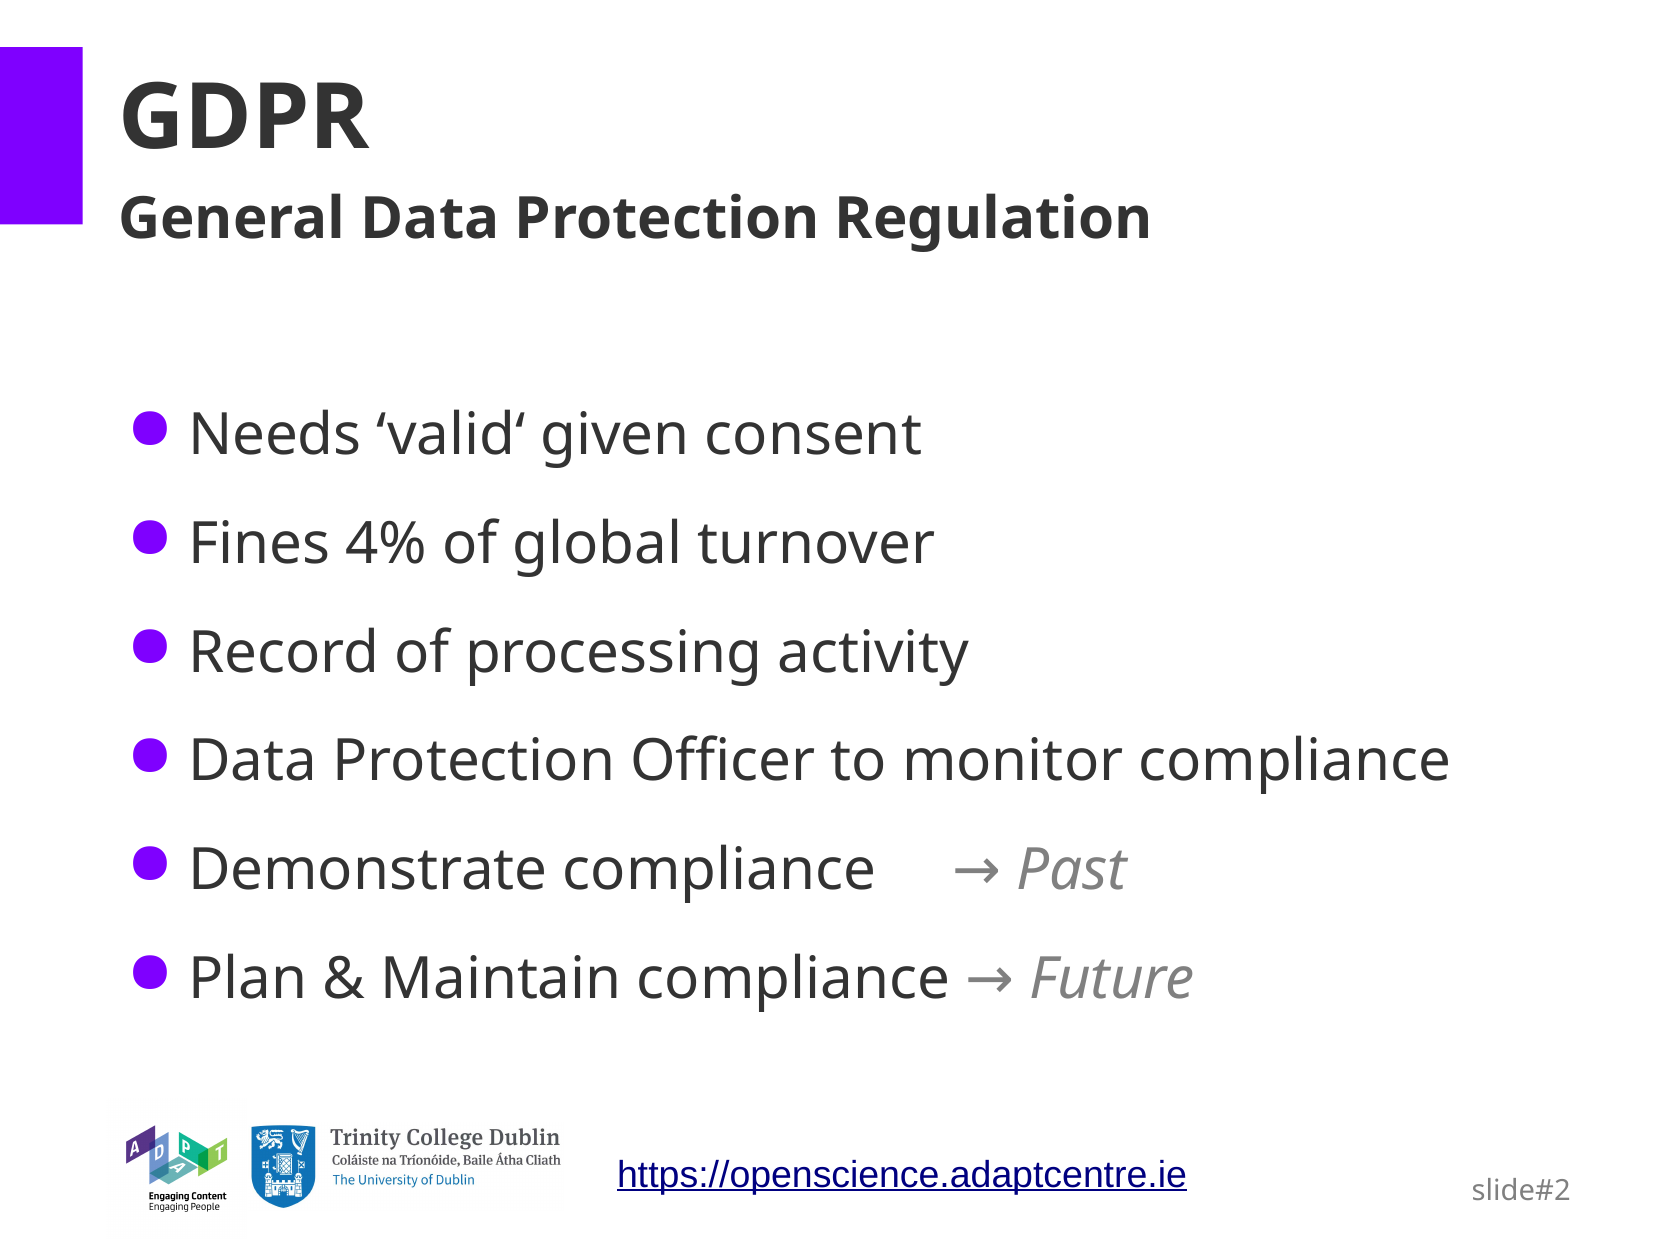

# GDPR General Data Protection Regulation
 Needs ‘valid‘ given consent
 Fines 4% of global turnover
 Record of processing activity
 Data Protection Officer to monitor compliance
 Demonstrate compliance → Past
 Plan & Maintain compliance → Future
2